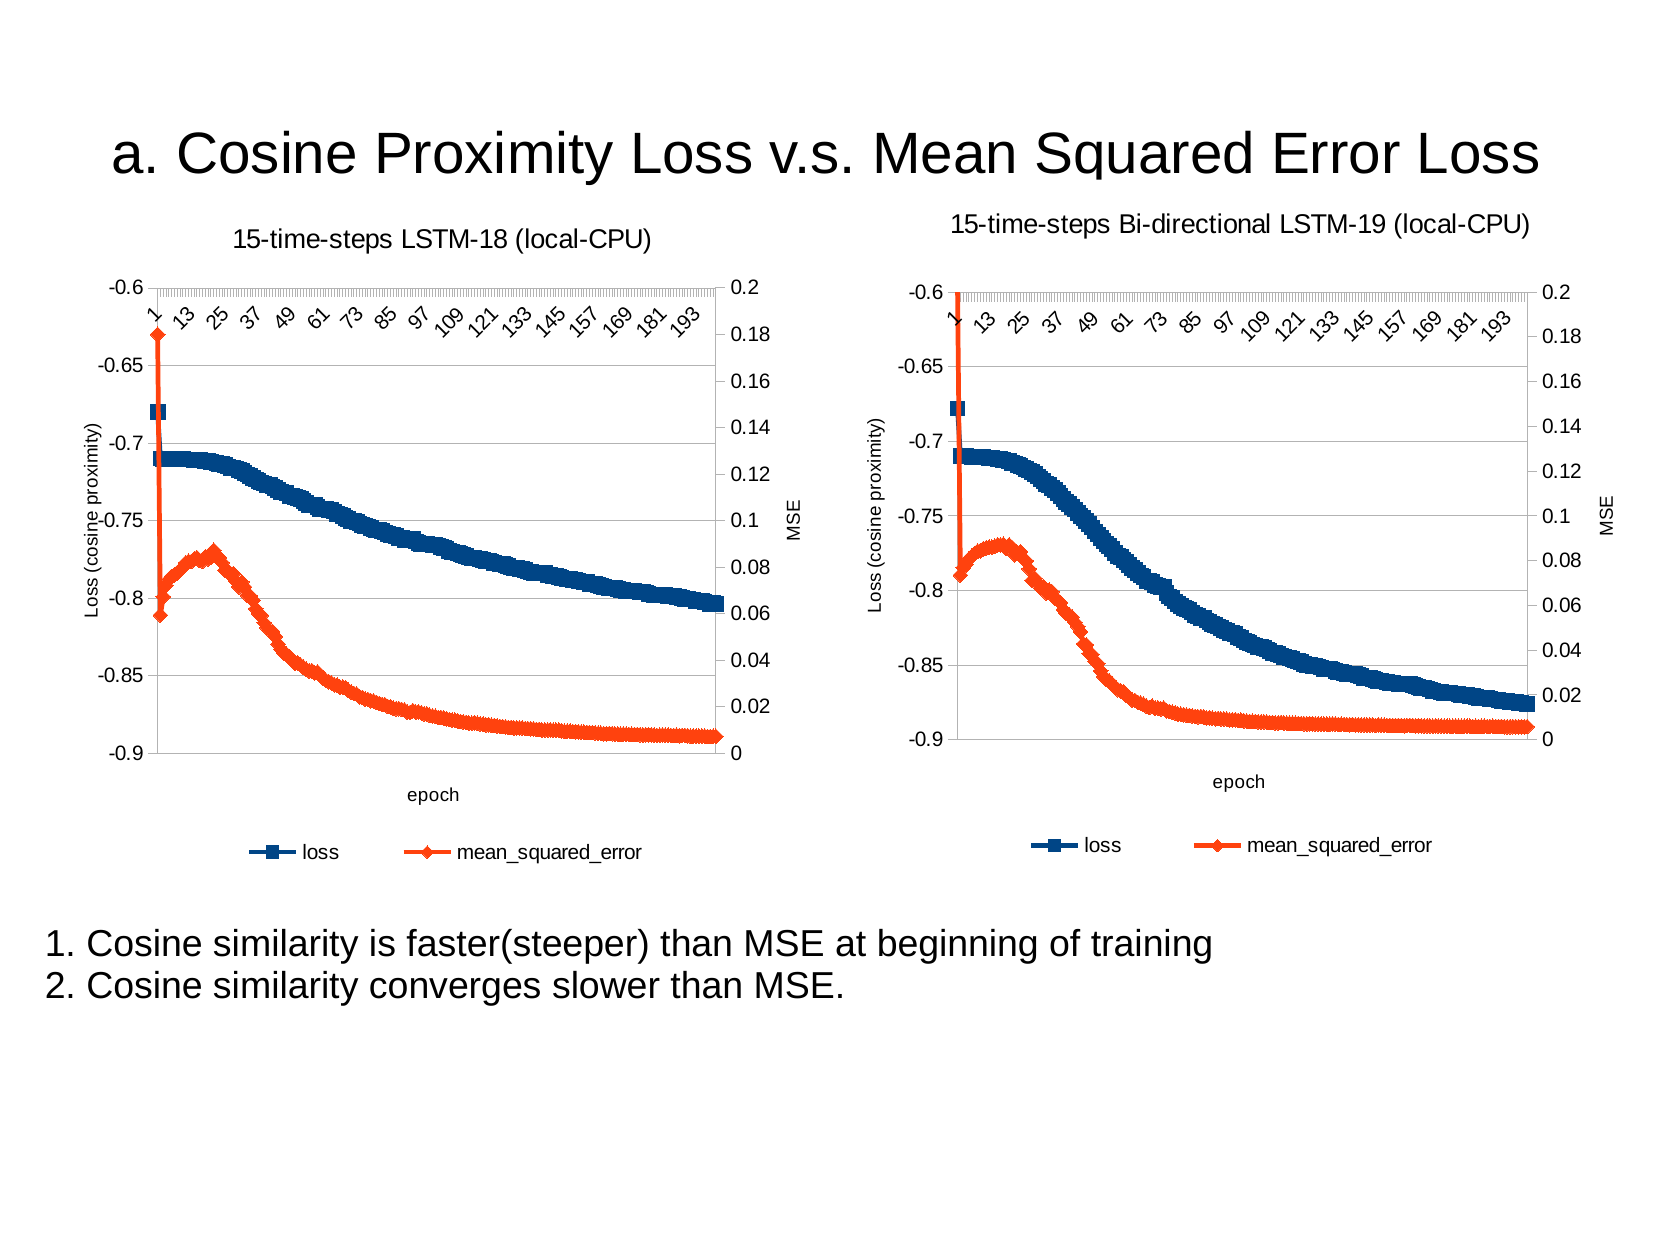

# a. Cosine Proximity Loss v.s. Mean Squared Error Loss
### Chart: 15-time-steps Bi-directional LSTM-19 (local-CPU)
| Category | loss | mean_squared_error |
|---|---|---|
| 1 | -0.678009877538314 | 0.201591972519544 |
| 2 | -0.709928816394956 | 0.0734870266885136 |
| 3 | -0.709944473487577 | 0.076975126442423 |
| 4 | -0.710064105927935 | 0.0783585247792295 |
| 5 | -0.710163706166316 | 0.0807004813083902 |
| 6 | -0.710391192243382 | 0.081992253670141 |
| 7 | -0.710247490768897 | 0.0831228916705958 |
| 8 | -0.710402816165048 | 0.0842799359621352 |
| 9 | -0.710659886809633 | 0.0844542603735507 |
| 10 | -0.710693451058234 | 0.0853257942288841 |
| 11 | -0.710745952265077 | 0.0857307088599843 |
| 12 | -0.710960895110603 | 0.0859456242243804 |
| 13 | -0.71114445312515 | 0.0860374388504372 |
| 14 | -0.711555065660543 | 0.0864234799694394 |
| 15 | -0.711759742494947 | 0.0870554790495005 |
| 16 | -0.712066799493288 | 0.086960565173601 |
| 17 | -0.712426710941531 | 0.0872671523630562 |
| 18 | -0.712900747275655 | 0.0854834339815496 |
| 19 | -0.71336811434937 | 0.0870274346412273 |
| 20 | -0.714359421312359 | 0.085831275446097 |
| 21 | -0.714850526211403 | 0.0826416913252836 |
| 22 | -0.715967402957149 | 0.0836106562577541 |
| 23 | -0.716425513656677 | 0.0839340828639467 |
| 24 | -0.717535611679938 | 0.0807465414865106 |
| 25 | -0.718490604323807 | 0.0798570999690269 |
| 26 | -0.719583644468621 | 0.0763197217461888 |
| 27 | -0.720578537888802 | 0.0711183928508533 |
| 28 | -0.721824067877044 | 0.0721056354547365 |
| 29 | -0.723635444041712 | 0.0701568133309591 |
| 30 | -0.725260076338426 | 0.0677635623817516 |
| 31 | -0.726593646043404 | 0.0683672180988433 |
| 32 | -0.72875639979796 | 0.06554177657104 |
| 33 | -0.729440738656817 | 0.0668403273021548 |
| 34 | -0.731197586635011 | 0.0661420629307817 |
| 35 | -0.732804528241526 | 0.0633524451066365 |
| 36 | -0.734686585633504 | 0.0623765974733119 |
| 37 | -0.736580485909636 | 0.0611961733910442 |
| 38 | -0.738525027826412 | 0.0580764628984519 |
| 39 | -0.740755909598895 | 0.0564521374188401 |
| 40 | -0.742060972301882 | 0.0558193546608582 |
| 41 | -0.744045255474194 | 0.054782109984999 |
| 42 | -0.745765058053884 | 0.0524230969395572 |
| 43 | -0.748079897923607 | 0.0505919077549406 |
| 44 | -0.750173858899284 | 0.0482043273951232 |
| 45 | -0.751275874196304 | 0.0427888048563256 |
| 46 | -0.753231838740879 | 0.0423662124860874 |
| 47 | -0.755652682284562 | 0.0384574701105342 |
| 48 | -0.757720028765621 | 0.0380796283426 |
| 49 | -0.760438341777373 | 0.0350549256849587 |
| 50 | -0.762413038828304 | 0.0340760625200384 |
| 51 | -0.764831817083984 | 0.0307565580886969 |
| 52 | -0.766838130709021 | 0.0282554972273197 |
| 53 | -0.768964200224748 | 0.0270759063889815 |
| 54 | -0.770229081538046 | 0.0262616525972773 |
| 55 | -0.772356892393072 | 0.0247532746376157 |
| 56 | -0.774678947266552 | 0.0235829285227216 |
| 57 | -0.776747895683539 | 0.0223480829458985 |
| 58 | -0.777777799074051 | 0.0217635903382726 |
| 59 | -0.779405231265168 | 0.0213702498630563 |
| 60 | -0.780900098236068 | 0.0197617069513779 |
| 61 | -0.782972647021832 | 0.0188253392536696 |
| 62 | -0.785064823236625 | 0.0177080147986695 |
| 63 | -0.786259319850689 | 0.0175527754621013 |
| 64 | -0.788476531237033 | 0.0166504433762548 |
| 65 | -0.78990430530196 | 0.0162558516362884 |
| 66 | -0.791186315350296 | 0.0157971735573463 |
| 67 | -0.793495399475788 | 0.0149640299577951 |
| 68 | -0.793616485161535 | 0.0143924834631104 |
| 69 | -0.794509252267053 | 0.0150254122644224 |
| 70 | -0.796103003343637 | 0.0140059644934871 |
| 71 | -0.797183537084509 | 0.014186040471061 |
| 72 | -0.797663989491086 | 0.0137566651422354 |
| 73 | -0.797320406164535 | 0.0140877458805131 |
| 74 | -0.801760395291266 | 0.0129079458977345 |
| 75 | -0.804086959295898 | 0.0125870850078868 |
| 76 | -0.805251794538806 | 0.012302794520129 |
| 77 | -0.807423144449546 | 0.0119809880172814 |
| 78 | -0.80892275957878 | 0.0114212068479387 |
| 79 | -0.810226550577039 | 0.011391081848748 |
| 80 | -0.811823524694041 | 0.0111576328891572 |
| 81 | -0.812538479988091 | 0.0109237812211326 |
| 82 | -0.813309209626441 | 0.0108448675439639 |
| 83 | -0.814751979492546 | 0.0106184418586282 |
| 84 | -0.816256569616088 | 0.0103753702115273 |
| 85 | -0.817221947930829 | 0.0102862363490185 |
| 86 | -0.818519158399954 | 0.0103480989234901 |
| 87 | -0.818261793714414 | 0.0101775049125546 |
| 88 | -0.820155160807398 | 0.00968197494369221 |
| 89 | -0.82114158671641 | 0.00978593779532387 |
| 90 | -0.82228553385707 | 0.00958308376525958 |
| 91 | -0.823059574831028 | 0.00936016665184117 |
| 92 | -0.82416486696983 | 0.00947908969915904 |
| 93 | -0.825133902641484 | 0.00928330515145334 |
| 94 | -0.826625819537087 | 0.00927311377631284 |
| 95 | -0.827166394422361 | 0.00918072842806248 |
| 96 | -0.828383718594647 | 0.00883540094948851 |
| 97 | -0.828519493959632 | 0.00885321809454236 |
| 98 | -0.82919344240819 | 0.00893637020899243 |
| 99 | -0.831043505337024 | 0.0085684302089097 |
| 100 | -0.831970313983555 | 0.00865754915906311 |
| 101 | -0.833577269482486 | 0.00837886900181128 |
| 102 | -0.834521525953529 | 0.00832205185308617 |
| 103 | -0.835320169130386 | 0.00815705661150512 |
| 104 | -0.836242625636291 | 0.00822650025585077 |
| 105 | -0.836885707054247 | 0.00817214131318147 |
| 106 | -0.837671990222267 | 0.00799575706261439 |
| 107 | -0.838127118221604 | 0.00794586457367816 |
| 108 | -0.838743007644079 | 0.0079194053604017 |
| 109 | -0.839610110915039 | 0.00785796727550407 |
| 110 | -0.840441743235704 | 0.00766055091583125 |
| 111 | -0.84162900415834 | 0.00772485816956835 |
| 112 | -0.842019022579725 | 0.00743848563718976 |
| 113 | -0.842639415569676 | 0.00747740985164118 |
| 114 | -0.843525349791937 | 0.00762989699595248 |
| 115 | -0.844357202704418 | 0.00745134423707027 |
| 116 | -0.844848816682143 | 0.00737337889805709 |
| 117 | -0.845298670346109 | 0.00736134924954617 |
| 118 | -0.845893826596241 | 0.00731650206943563 |
| 119 | -0.846987169115542 | 0.00730384225993935 |
| 120 | -0.847135127702505 | 0.0072320526151514 |
| 121 | -0.847912480625467 | 0.00719617365863642 |
| 122 | -0.849044146827609 | 0.00710579896937115 |
| 123 | -0.849713430798194 | 0.00705178144567906 |
| 124 | -0.850008602559442 | 0.00715741174307375 |
| 125 | -0.850372595382783 | 0.00715397919569668 |
| 126 | -0.850519342027805 | 0.0069880340059506 |
| 127 | -0.850931414019201 | 0.00696573305545903 |
| 128 | -0.851549362011097 | 0.00697664697866448 |
| 129 | -0.852507252438426 | 0.00692668339761112 |
| 130 | -0.852307864790236 | 0.00696878435237243 |
| 131 | -0.852749133502043 | 0.00686841560641496 |
| 132 | -0.852868580850763 | 0.00700008648193559 |
| 133 | -0.853832610925499 | 0.00694792488776926 |
| 134 | -0.85442181722511 | 0.0067755232739494 |
| 135 | -0.854606147756682 | 0.0068541482924483 |
| 136 | -0.855159853696631 | 0.00678322699514292 |
| 137 | -0.8558431449648 | 0.0067542793583691 |
| 138 | -0.855594582468736 | 0.00671521528033367 |
| 139 | -0.855611726140876 | 0.00678272298340268 |
| 140 | -0.856205423970107 | 0.00659912930357339 |
| 141 | -0.856712197774399 | 0.00663913979220067 |
| 142 | -0.857530509616654 | 0.00654556766115842 |
| 143 | -0.858599429801262 | 0.00660457412308988 |
| 144 | -0.85901554438017 | 0.00656306328135749 |
| 145 | -0.858750683852265 | 0.00654602146189774 |
| 146 | -0.859487350174115 | 0.00660927645818824 |
| 147 | -0.860115042902454 | 0.00638074172347123 |
| 148 | -0.860536037159993 | 0.00660154774208787 |
| 149 | -0.860604292711159 | 0.00644674344296943 |
| 150 | -0.860951375637355 | 0.00639093873388829 |
| 151 | -0.861517893925877 | 0.00637379151335518 |
| 152 | -0.861856538007489 | 0.00636760794382718 |
| 153 | -0.862004366861622 | 0.00634188921994081 |
| 154 | -0.86226647044708 | 0.00632872227649366 |
| 155 | -0.862609262250976 | 0.00636891759811489 |
| 156 | -0.86303272071347 | 0.00636360167338441 |
| 157 | -0.862736448887595 | 0.00625228718292908 |
| 158 | -0.863047508435112 | 0.00629514178772123 |
| 159 | -0.862595894148273 | 0.00635722322820177 |
| 160 | -0.863557979438174 | 0.00632788362087088 |
| 161 | -0.864038540156713 | 0.00617962321487794 |
| 162 | -0.864826641563511 | 0.00625887430470073 |
| 163 | -0.865670533655809 | 0.00620256394388154 |
| 164 | -0.865452859754979 | 0.00612956349826148 |
| 165 | -0.865763891019283 | 0.00619252494441696 |
| 166 | -0.866321402575391 | 0.00618991393736404 |
| 167 | -0.867131294233658 | 0.00605309470892875 |
| 168 | -0.867652345003662 | 0.0061540869707637 |
| 169 | -0.867630904650339 | 0.00605598552302494 |
| 170 | -0.867927804050156 | 0.00612881248445083 |
| 171 | -0.868524861883975 | 0.00604029495473774 |
| 172 | -0.868481690634637 | 0.00600965120780597 |
| 173 | -0.868569236128329 | 0.00598453512916368 |
| 174 | -0.869032661656817 | 0.00594060954822473 |
| 175 | -0.869110977353535 | 0.00602192765483365 |
| 176 | -0.86948542330671 | 0.00603172659515975 |
| 177 | -0.869931852794533 | 0.00597013128329261 |
| 178 | -0.870022828128679 | 0.0059719272702528 |
| 179 | -0.869913002324844 | 0.00596948832085242 |
| 180 | -0.870885189001459 | 0.00599680672695689 |
| 181 | -0.870916429143336 | 0.00588543542530037 |
| 182 | -0.871190274254381 | 0.00594720673066502 |
| 183 | -0.871920114962651 | 0.00592311282407371 |
| 184 | -0.872258449122154 | 0.00596464826423818 |
| 185 | -0.872190092528704 | 0.00599890509452584 |
| 186 | -0.872260780163106 | 0.00586673090278052 |
| 187 | -0.872747545730916 | 0.00589268145689504 |
| 188 | -0.873079580937882 | 0.00595249971803916 |
| 189 | -0.873018069864565 | 0.00589112784816987 |
| 190 | -0.873374321463982 | 0.00589164981179294 |
| 191 | -0.87410883339756 | 0.00591498713226877 |
| 192 | -0.87419987258698 | 0.00576342115976745 |
| 193 | -0.874086160788411 | 0.00576910690160675 |
| 194 | -0.874530089138252 | 0.00581810837455063 |
| 195 | -0.874799732361447 | 0.00582730670176233 |
| 196 | -0.874974229180903 | 0.00578885150036362 |
| 197 | -0.87538629669644 | 0.00576921091110612 |
| 198 | -0.875561448706943 | 0.00579097705445752 |
| 199 | -0.875739752810222 | 0.00574918755173353 |
| 200 | -0.876085930381256 | 0.00585117107966334 |
### Chart: 15-time-steps LSTM-18 (local-CPU)
| Category | loss | mean_squared_error |
|---|---|---|
| 1 | -0.679740070756827 | 0.180077863540569 |
| 2 | -0.709943430415877 | 0.0593946402978429 |
| 3 | -0.710177556391908 | 0.067270265123908 |
| 4 | -0.71006231243577 | 0.0720972209572217 |
| 5 | -0.710160136433694 | 0.0746485105736508 |
| 6 | -0.710169913823782 | 0.0760074560126896 |
| 7 | -0.710120388368526 | 0.076700710063292 |
| 8 | -0.710210771010723 | 0.0775976572146819 |
| 9 | -0.710352012871124 | 0.0788052909388901 |
| 10 | -0.710425680910282 | 0.0797703800713073 |
| 11 | -0.710595890656797 | 0.0818350367711698 |
| 12 | -0.710495835567598 | 0.0825163525626397 |
| 13 | -0.710600570555879 | 0.0824549032833764 |
| 14 | -0.710664703763936 | 0.0833847792227613 |
| 15 | -0.710814496945254 | 0.0840724622344047 |
| 16 | -0.71086094102056 | 0.0828466702418554 |
| 17 | -0.711263521171149 | 0.0825289547171436 |
| 18 | -0.711329078181684 | 0.084365842869608 |
| 19 | -0.711729169610728 | 0.0835720762744616 |
| 20 | -0.71213168522556 | 0.0842206519882402 |
| 21 | -0.712549171525962 | 0.0872288082411366 |
| 22 | -0.712813579603912 | 0.0843655533739983 |
| 23 | -0.713402914759392 | 0.0840890227976787 |
| 24 | -0.713612006190391 | 0.0819284459173171 |
| 25 | -0.714345901744468 | 0.0786000455565383 |
| 26 | -0.715035728337508 | 0.0784986047743601 |
| 27 | -0.715811305130231 | 0.0767642139572627 |
| 28 | -0.715816073137611 | 0.0772329139211569 |
| 29 | -0.716406443702157 | 0.0737907369433156 |
| 30 | -0.717092697275166 | 0.0715508446945583 |
| 31 | -0.718178335819852 | 0.073630068242109 |
| 32 | -0.719477037660637 | 0.0714616699353601 |
| 33 | -0.720245988250335 | 0.067981549565478 |
| 34 | -0.721085137263968 | 0.0676448452639094 |
| 35 | -0.722478094328483 | 0.0658020063507526 |
| 36 | -0.723503408640561 | 0.0621022442569901 |
| 37 | -0.724175414293022 | 0.0600710779106211 |
| 38 | -0.725393490730748 | 0.0593006885238381 |
| 39 | -0.72608728444467 | 0.0560951539068039 |
| 40 | -0.726824469467819 | 0.0540445452107649 |
| 41 | -0.72707149735753 | 0.0527907265130084 |
| 42 | -0.727974754137747 | 0.052310189090263 |
| 43 | -0.729008722394432 | 0.0501005395298665 |
| 44 | -0.730066828682484 | 0.0469457974433084 |
| 45 | -0.731292979695019 | 0.0446989850392246 |
| 46 | -0.731863232762278 | 0.043134946911607 |
| 47 | -0.732352302400873 | 0.0425386387686491 |
| 48 | -0.733893580764681 | 0.0415507900778849 |
| 49 | -0.734271364716936 | 0.0401120430454887 |
| 50 | -0.734577346143279 | 0.0387220361377384 |
| 51 | -0.735587609812922 | 0.0387764634312333 |
| 52 | -0.736257042589056 | 0.0379152759304023 |
| 53 | -0.737475748522371 | 0.0370033070661306 |
| 54 | -0.738808177065324 | 0.0360940067839727 |
| 55 | -0.739692835164503 | 0.0353606937487295 |
| 56 | -0.73949082698694 | 0.0354936472823881 |
| 57 | -0.740071726575659 | 0.0346004671225042 |
| 58 | -0.741337971880728 | 0.0349560759558466 |
| 59 | -0.742684979083397 | 0.0334464122452444 |
| 60 | -0.742561653675729 | 0.032216589972299 |
| 61 | -0.742527302274905 | 0.0314161055714604 |
| 62 | -0.742942304267322 | 0.0307690524788908 |
| 63 | -0.743131484090563 | 0.0302608778159919 |
| 64 | -0.744151055731369 | 0.0294569404184768 |
| 65 | -0.745539449743566 | 0.0293051477271269 |
| 66 | -0.746030562702991 | 0.0283882551998604 |
| 67 | -0.746972497516093 | 0.0284828238339274 |
| 68 | -0.748164827229605 | 0.0281619456472227 |
| 69 | -0.748999935227549 | 0.0270682936297674 |
| 70 | -0.750209767309717 | 0.0263197600522845 |
| 71 | -0.75041789067081 | 0.0257457462068294 |
| 72 | -0.750633607164306 | 0.0253604832456513 |
| 73 | -0.75180436107464 | 0.0243167618647802 |
| 74 | -0.752730158483662 | 0.0240080462583578 |
| 75 | -0.753421845979908 | 0.0233444327813209 |
| 76 | -0.753806758442575 | 0.0231424702262836 |
| 77 | -0.75469618939878 | 0.022633683158366 |
| 78 | -0.755763766518895 | 0.0224878458995962 |
| 79 | -0.756181781210303 | 0.0218518544355364 |
| 80 | -0.756244676503017 | 0.0214266153181238 |
| 81 | -0.756856815145797 | 0.0209924451628537 |
| 82 | -0.757705248236982 | 0.0209399173334229 |
| 83 | -0.758465601132219 | 0.0201400700869126 |
| 84 | -0.759162706335098 | 0.0200105511798585 |
| 85 | -0.759378123559413 | 0.0194199233570318 |
| 86 | -0.75988526657897 | 0.019135042438354 |
| 87 | -0.761125614609935 | 0.0191745439157654 |
| 88 | -0.761347614793 | 0.0188429734696132 |
| 89 | -0.762260063828562 | 0.0186037812680743 |
| 90 | -0.762408977886894 | 0.017619432955528 |
| 91 | -0.762138239539768 | 0.0175877527088498 |
| 92 | -0.761731446038529 | 0.0183153799150968 |
| 93 | -0.763480644931286 | 0.017673896548814 |
| 94 | -0.764211784625939 | 0.0178082262897844 |
| 95 | -0.764930061108239 | 0.0174133343930433 |
| 96 | -0.764699956289268 | 0.0169712423751573 |
| 97 | -0.765027274769551 | 0.0169772625214031 |
| 98 | -0.765424045733958 | 0.0163196797679896 |
| 99 | -0.766063910312525 | 0.0160509660448577 |
| 100 | -0.765639376867467 | 0.0159072821674871 |
| 101 | -0.765986553657321 | 0.0153784066854094 |
| 102 | -0.766946588136276 | 0.0154421737805143 |
| 103 | -0.767412290324504 | 0.0151968383951187 |
| 104 | -0.768020074492886 | 0.0148704535559821 |
| 105 | -0.769525779838596 | 0.0144951383089507 |
| 106 | -0.770131432113013 | 0.0142938442342403 |
| 107 | -0.770517487074712 | 0.0142570572509442 |
| 108 | -0.77110252893226 | 0.01391021881452 |
| 109 | -0.771724972584601 | 0.0136986457963489 |
| 110 | -0.772171174033621 | 0.0134594193858147 |
| 111 | -0.772880434232771 | 0.0132866422080425 |
| 112 | -0.77377696433315 | 0.0129740642634384 |
| 113 | -0.773871278255809 | 0.0129328098827693 |
| 114 | -0.773724139537012 | 0.0131485531426916 |
| 115 | -0.774491078779041 | 0.0128703631015447 |
| 116 | -0.774619072019182 | 0.0126656443918428 |
| 117 | -0.775627106720467 | 0.0125529062685628 |
| 118 | -0.776106729305601 | 0.0122349233978146 |
| 119 | -0.775815067456685 | 0.0122832949536107 |
| 120 | -0.776416538080461 | 0.0120405238677337 |
| 121 | -0.777160698715984 | 0.0119156604430567 |
| 122 | -0.777588983453495 | 0.0117304150164421 |
| 123 | -0.778112244296446 | 0.0115471802636757 |
| 124 | -0.777624527268288 | 0.0114954933387107 |
| 125 | -0.778714930278961 | 0.0112991128769775 |
| 126 | -0.779332422892904 | 0.0111345858551627 |
| 127 | -0.780182544882992 | 0.0111446640603837 |
| 128 | -0.780518129005523 | 0.0107940553700542 |
| 129 | -0.780640818304447 | 0.0109321567876716 |
| 130 | -0.781151916138668 | 0.0109312666182034 |
| 131 | -0.781391077360591 | 0.0108532958466624 |
| 132 | -0.78200767587611 | 0.0106531628867658 |
| 133 | -0.782827758759351 | 0.0106392631008934 |
| 134 | -0.783030580316523 | 0.0105788572181093 |
| 135 | -0.783812374557056 | 0.0104363339683641 |
| 136 | -0.783528995913581 | 0.0102791308683244 |
| 137 | -0.784121514301167 | 0.0102960747643969 |
| 138 | -0.783970562030426 | 0.00999795936328371 |
| 139 | -0.7839470274877 | 0.0100232715708564 |
| 140 | -0.784893812455056 | 0.00995187172470014 |
| 141 | -0.784928698352074 | 0.0100904818737547 |
| 142 | -0.786051504044388 | 0.00993830779143406 |
| 143 | -0.785782965970281 | 0.00990355489327773 |
| 144 | -0.786277722446917 | 0.00995765680536774 |
| 145 | -0.786948701800171 | 0.00974015868497283 |
| 146 | -0.787267794542363 | 0.00946994442816942 |
| 147 | -0.787736836799875 | 0.00949393708673238 |
| 148 | -0.787664281553271 | 0.00948644178988531 |
| 149 | -0.788465751537193 | 0.00936902577026332 |
| 150 | -0.788491900460976 | 0.00931218969876021 |
| 151 | -0.788829600040428 | 0.00925781684701513 |
| 152 | -0.789197774437736 | 0.00903777640737763 |
| 153 | -0.78935294006871 | 0.00901409620042513 |
| 154 | -0.789766903982839 | 0.00897797363667825 |
| 155 | -0.790716932318873 | 0.00895136419956547 |
| 156 | -0.790802315622688 | 0.00892551554214047 |
| 157 | -0.790569705362392 | 0.00879638592829689 |
| 158 | -0.791611987451089 | 0.0085921031675998 |
| 159 | -0.792102898709317 | 0.0086297729538706 |
| 160 | -0.792746420951494 | 0.00841682588245494 |
| 161 | -0.793122658872934 | 0.00841666706896867 |
| 162 | -0.793301484063998 | 0.00849091620504207 |
| 163 | -0.79353865831108 | 0.00843211307007958 |
| 164 | -0.793220983941871 | 0.00827513165513785 |
| 165 | -0.794299007358227 | 0.00829756186074321 |
| 166 | -0.794505367388889 | 0.00820591673045311 |
| 167 | -0.7948520605032 | 0.00826707077892517 |
| 168 | -0.795298847077379 | 0.008151329615288 |
| 169 | -0.795574975681757 | 0.00814111415735723 |
| 170 | -0.795039902701027 | 0.00815622328251509 |
| 171 | -0.795264557821035 | 0.00804556344198801 |
| 172 | -0.795767670818072 | 0.00805330533662478 |
| 173 | -0.796062367903418 | 0.00797184166803382 |
| 174 | -0.79606998778555 | 0.00788725832950286 |
| 175 | -0.796301544225375 | 0.00800725314116235 |
| 176 | -0.79707822709207 | 0.00797344782666147 |
| 177 | -0.797660763225557 | 0.00793821555196168 |
| 178 | -0.797939147538436 | 0.00782091582924323 |
| 179 | -0.797873211781069 | 0.0076642637790983 |
| 180 | -0.797837978933072 | 0.00779946138698941 |
| 181 | -0.797884436694731 | 0.00787280620187929 |
| 182 | -0.79815562204794 | 0.0077415430136019 |
| 183 | -0.798745408968098 | 0.00782237967847939 |
| 184 | -0.798222481298722 | 0.00767959902058669 |
| 185 | -0.798750840116686 | 0.00769711725515932 |
| 186 | -0.79918098013143 | 0.00776839041553796 |
| 187 | -0.799101098214608 | 0.00757570466938518 |
| 188 | -0.799923324560042 | 0.00769045886624509 |
| 189 | -0.800390280602273 | 0.00770232310398969 |
| 190 | -0.800456819968086 | 0.00751916372406977 |
| 191 | -0.800910302020476 | 0.00734642420185262 |
| 192 | -0.800893873153612 | 0.00744990974415048 |
| 193 | -0.801652316323314 | 0.00739611152038074 |
| 194 | -0.801678871543945 | 0.00739216452237134 |
| 195 | -0.801860409498713 | 0.0074006386721903 |
| 196 | -0.802534652203872 | 0.00738648720829751 |
| 197 | -0.802814860074806 | 0.00723496175924154 |
| 198 | -0.803620772804358 | 0.00723101060135459 |
| 199 | -0.803104587379693 | 0.00729014038018886 |
| 200 | -0.803713145675259 | 0.00733098119313401 |1. Cosine similarity is faster(steeper) than MSE at beginning of training
2. Cosine similarity converges slower than MSE.